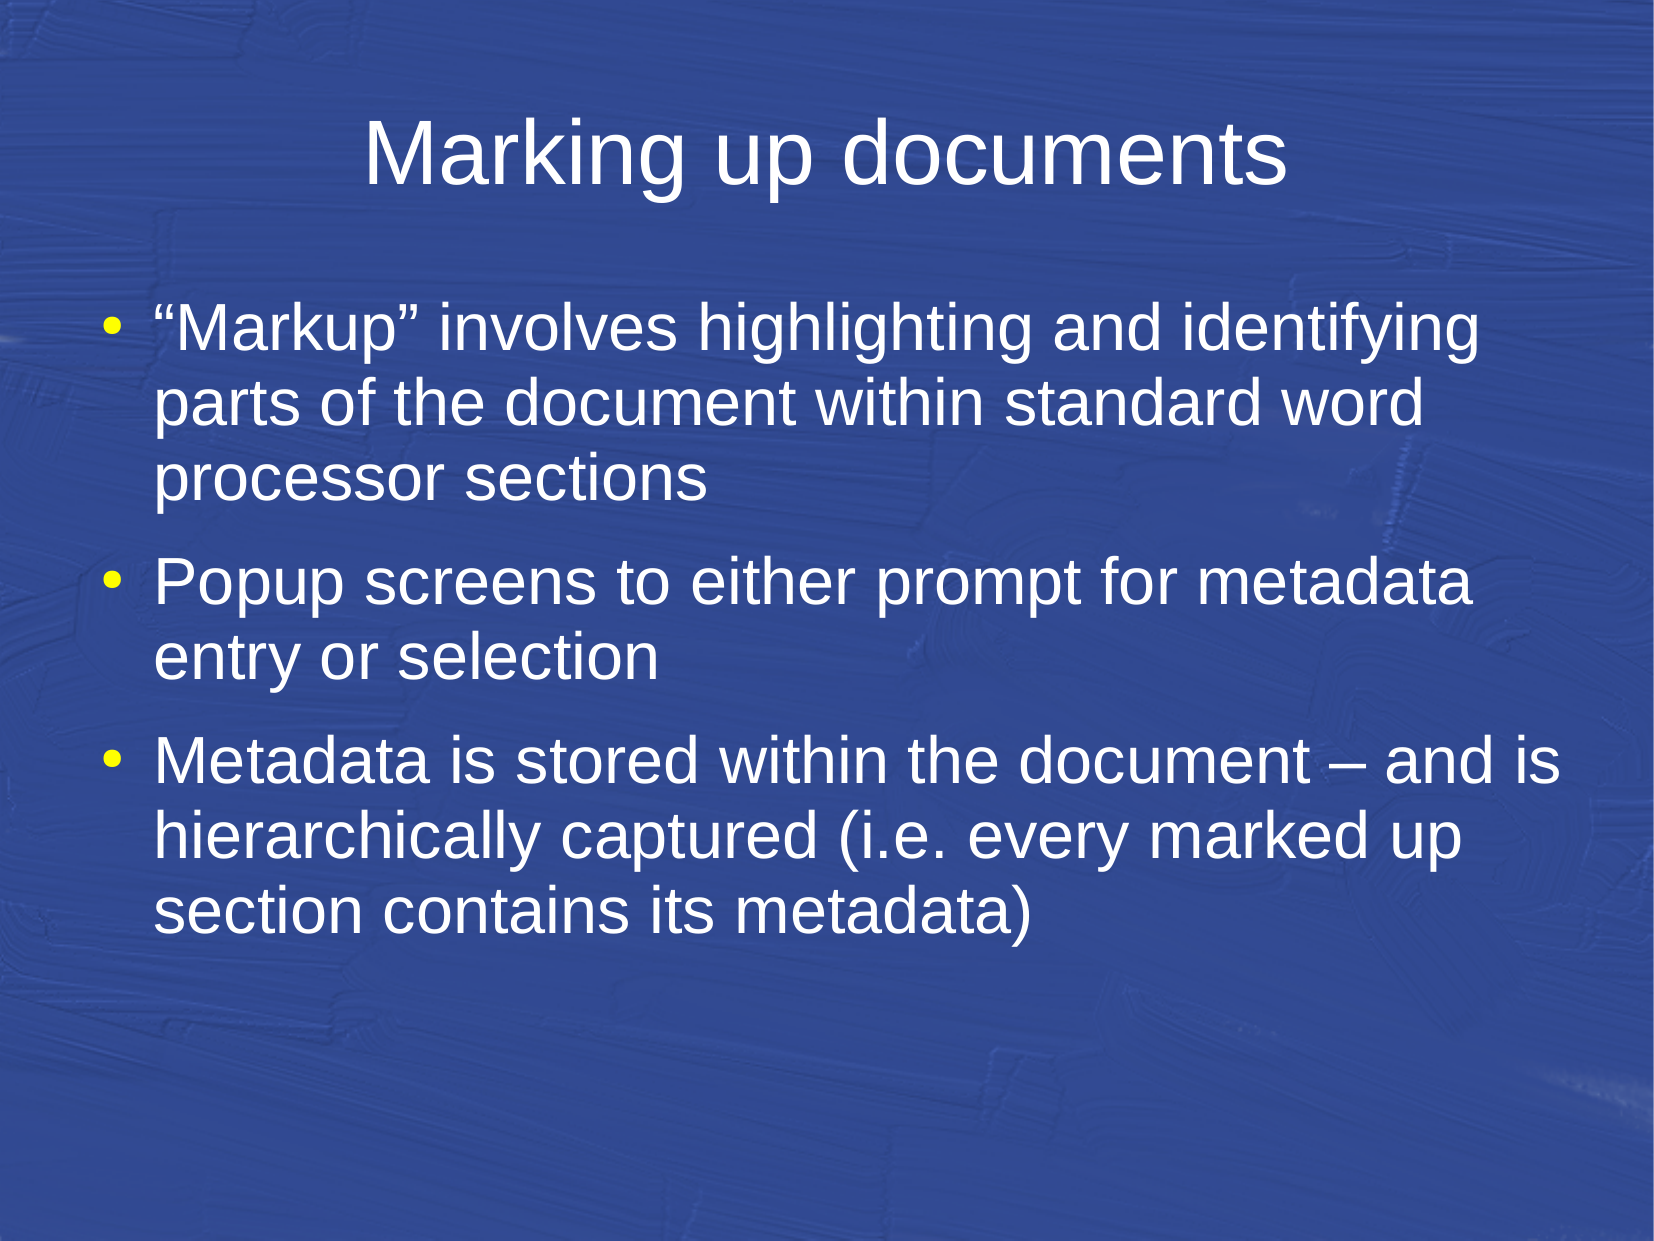

# Marking up documents
“Markup” involves highlighting and identifying parts of the document within standard word processor sections
Popup screens to either prompt for metadata entry or selection
Metadata is stored within the document – and is hierarchically captured (i.e. every marked up section contains its metadata)